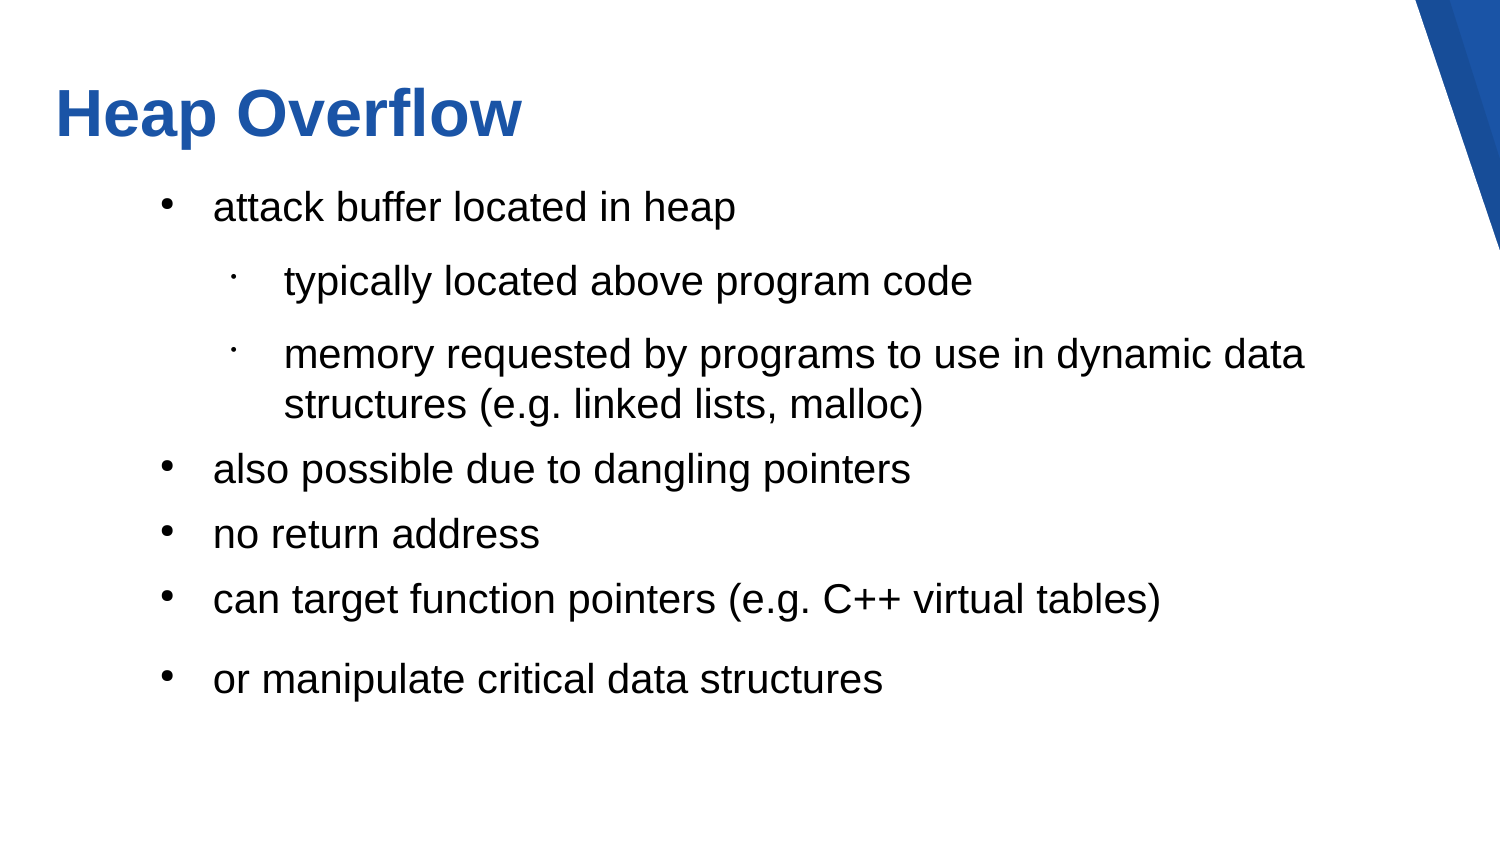

Heap Overflow
# attack buffer located in heap
typically located above program code
memory requested by programs to use in dynamic data structures (e.g. linked lists, malloc)
also possible due to dangling pointers
no return address
can target function pointers (e.g. C++ virtual tables)
or manipulate critical data structures